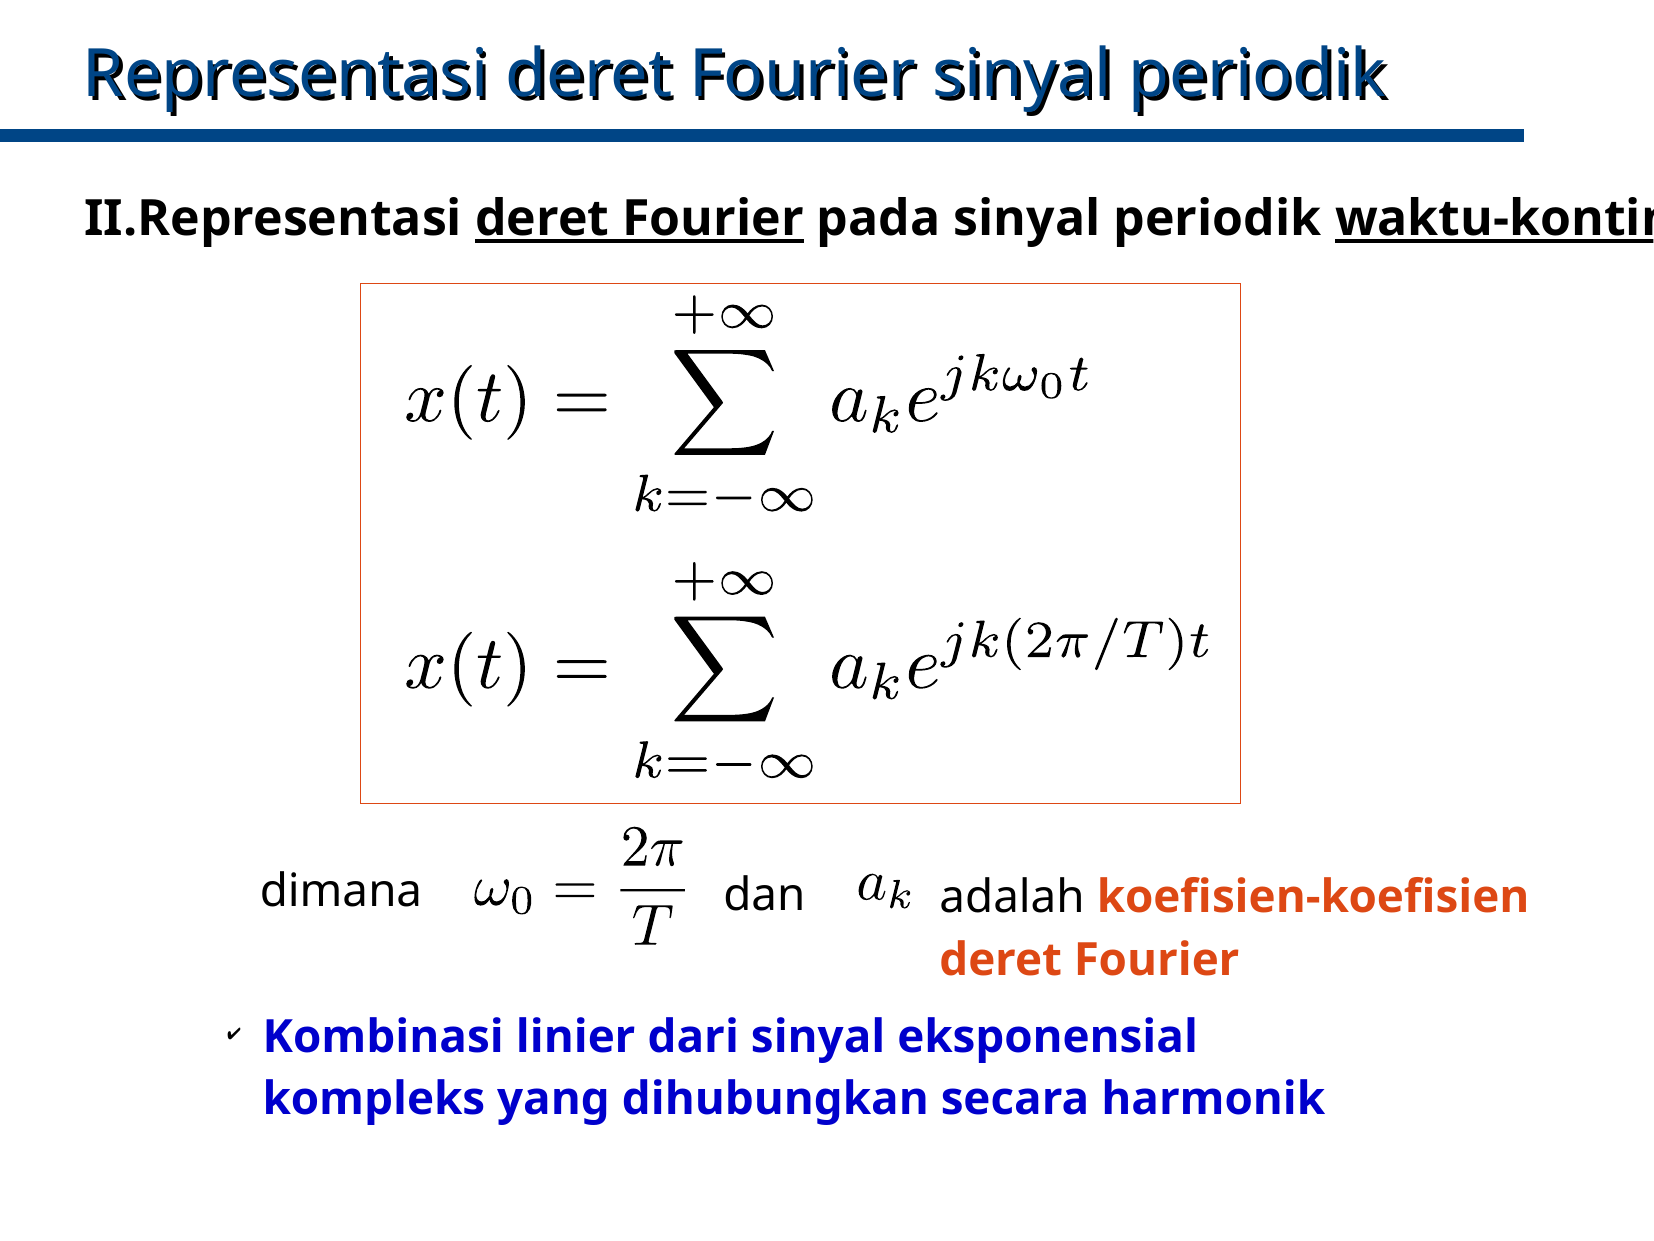

Representasi deret Fourier sinyal periodik
Representasi deret Fourier pada sinyal periodik waktu-kontinu
dimana
dan
adalah koefisien-koefisien deret Fourier
Kombinasi linier dari sinyal eksponensial kompleks yang dihubungkan secara harmonik